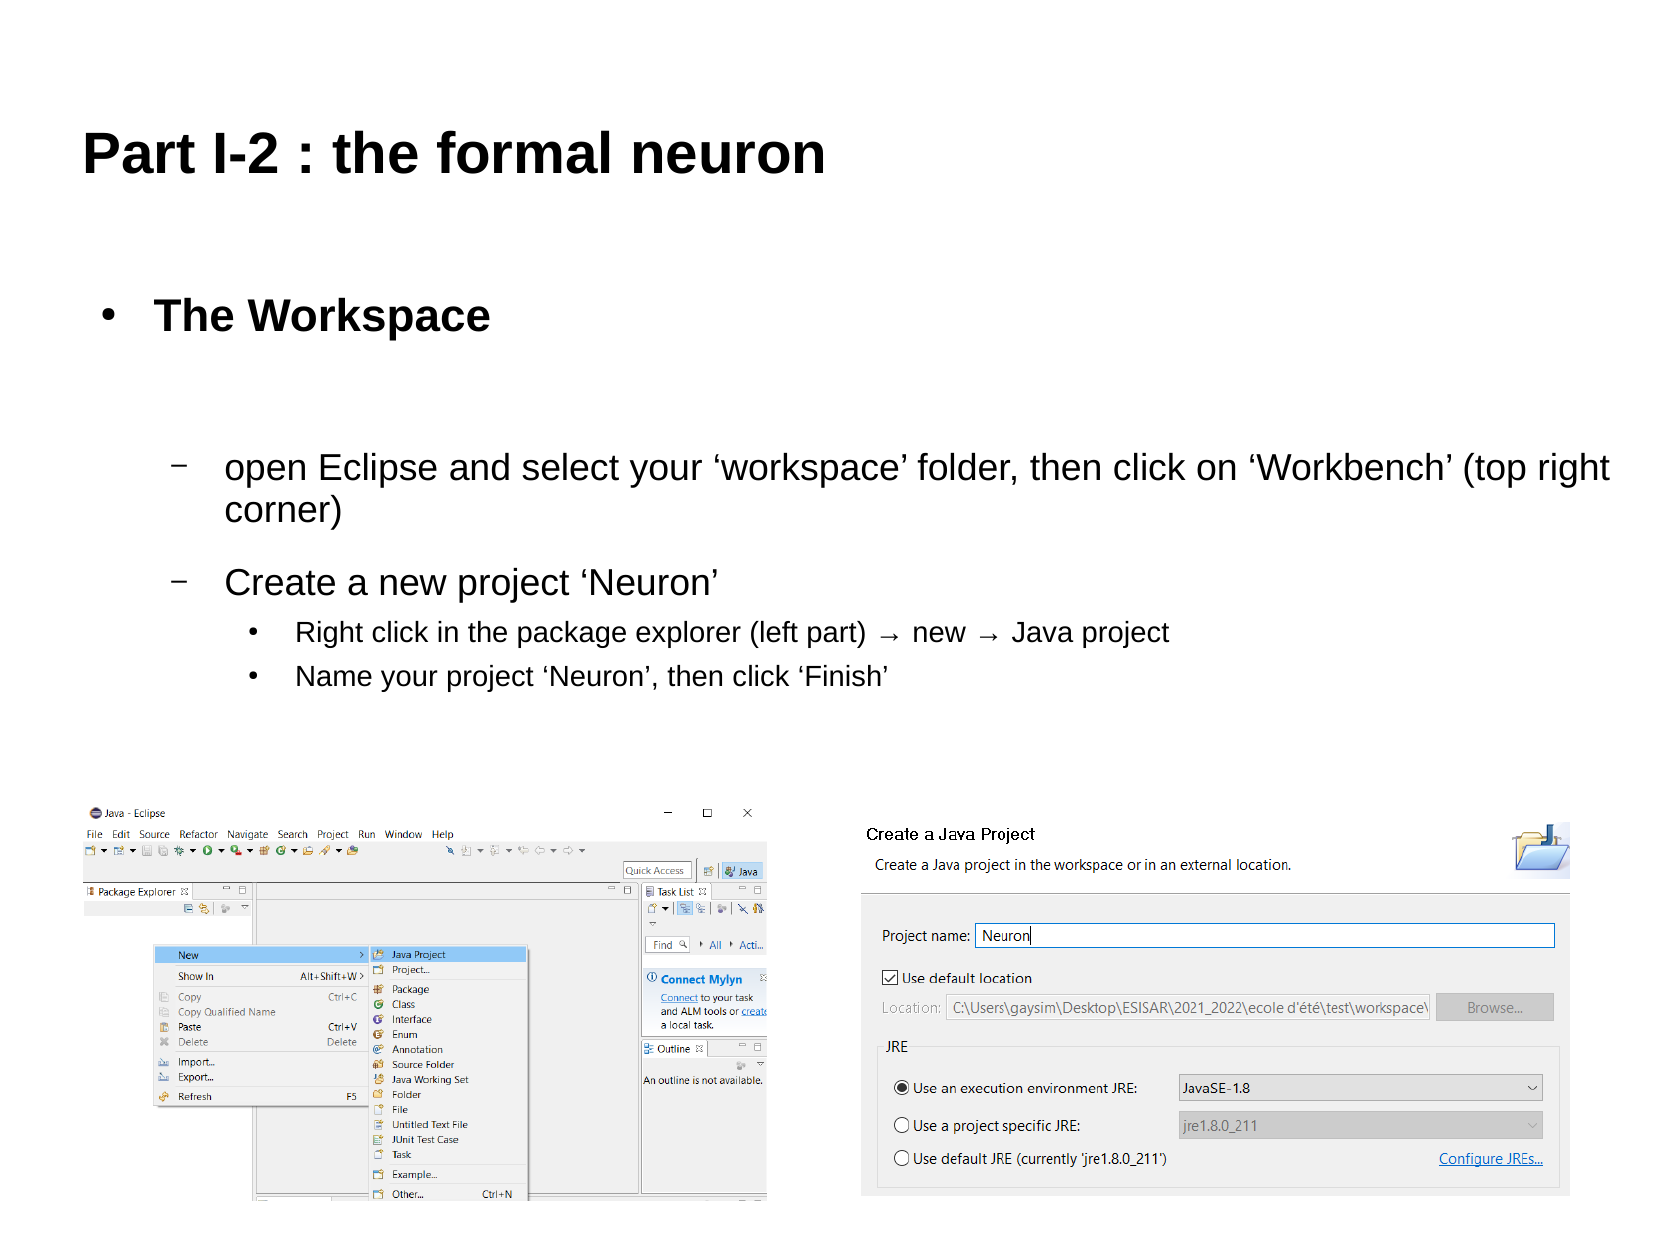

# Part I-2 : the formal neuron
The Workspace
open Eclipse and select your ‘workspace’ folder, then click on ‘Workbench’ (top right corner)
Create a new project ‘Neuron’
Right click in the package explorer (left part) → new → Java project
Name your project ‘Neuron’, then click ‘Finish’